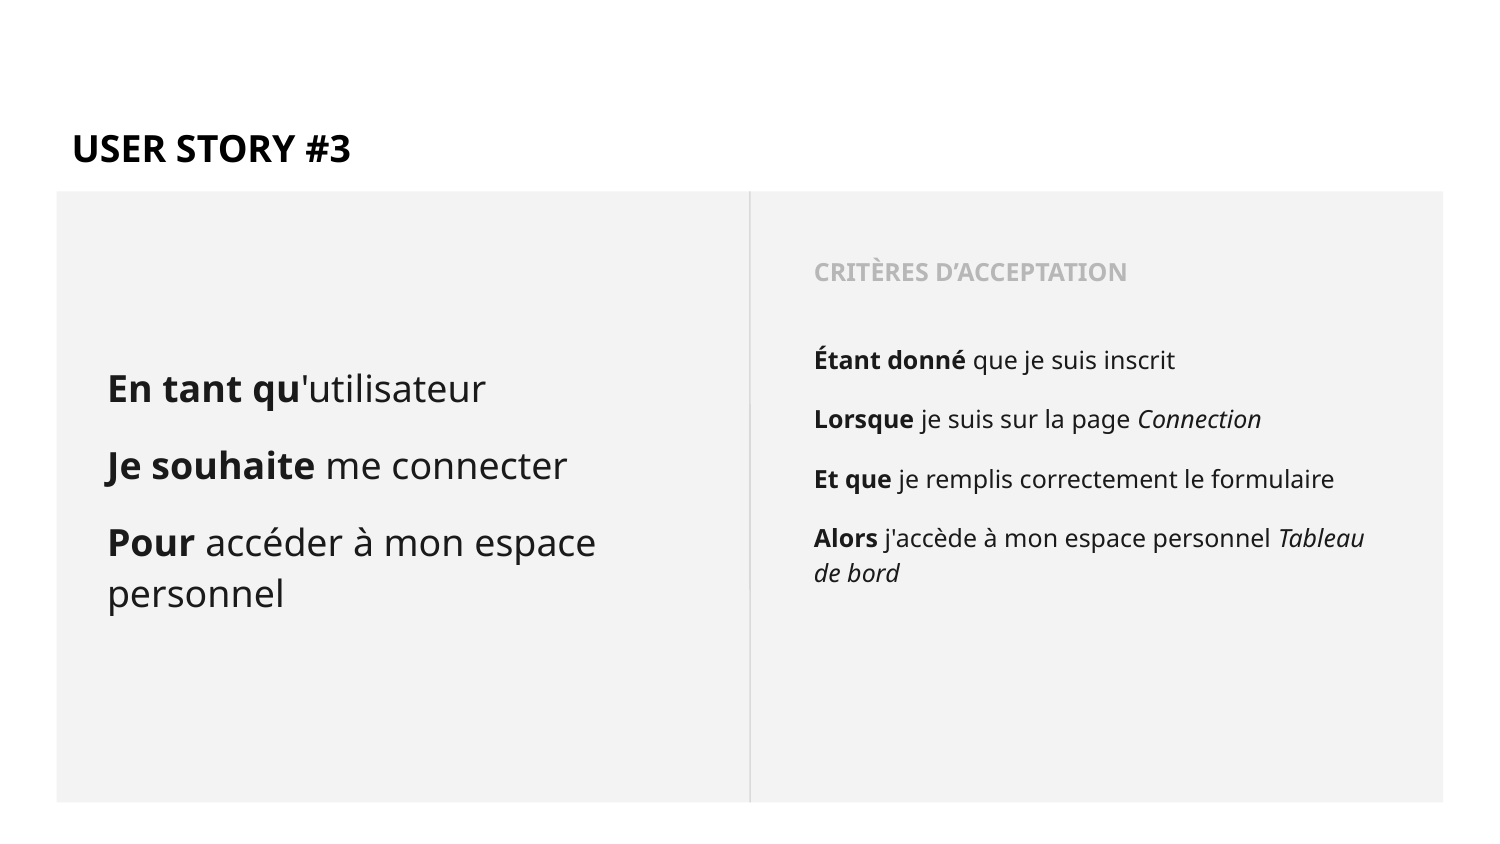

# USER STORY #3
CRITÈRES D’ACCEPTATION
Étant donné que je suis inscrit
Lorsque je suis sur la page Connection
Et que je remplis correctement le formulaire
Alors j'accède à mon espace personnel Tableau de bord
En tant qu'utilisateur
Je souhaite me connecter
Pour accéder à mon espace personnel